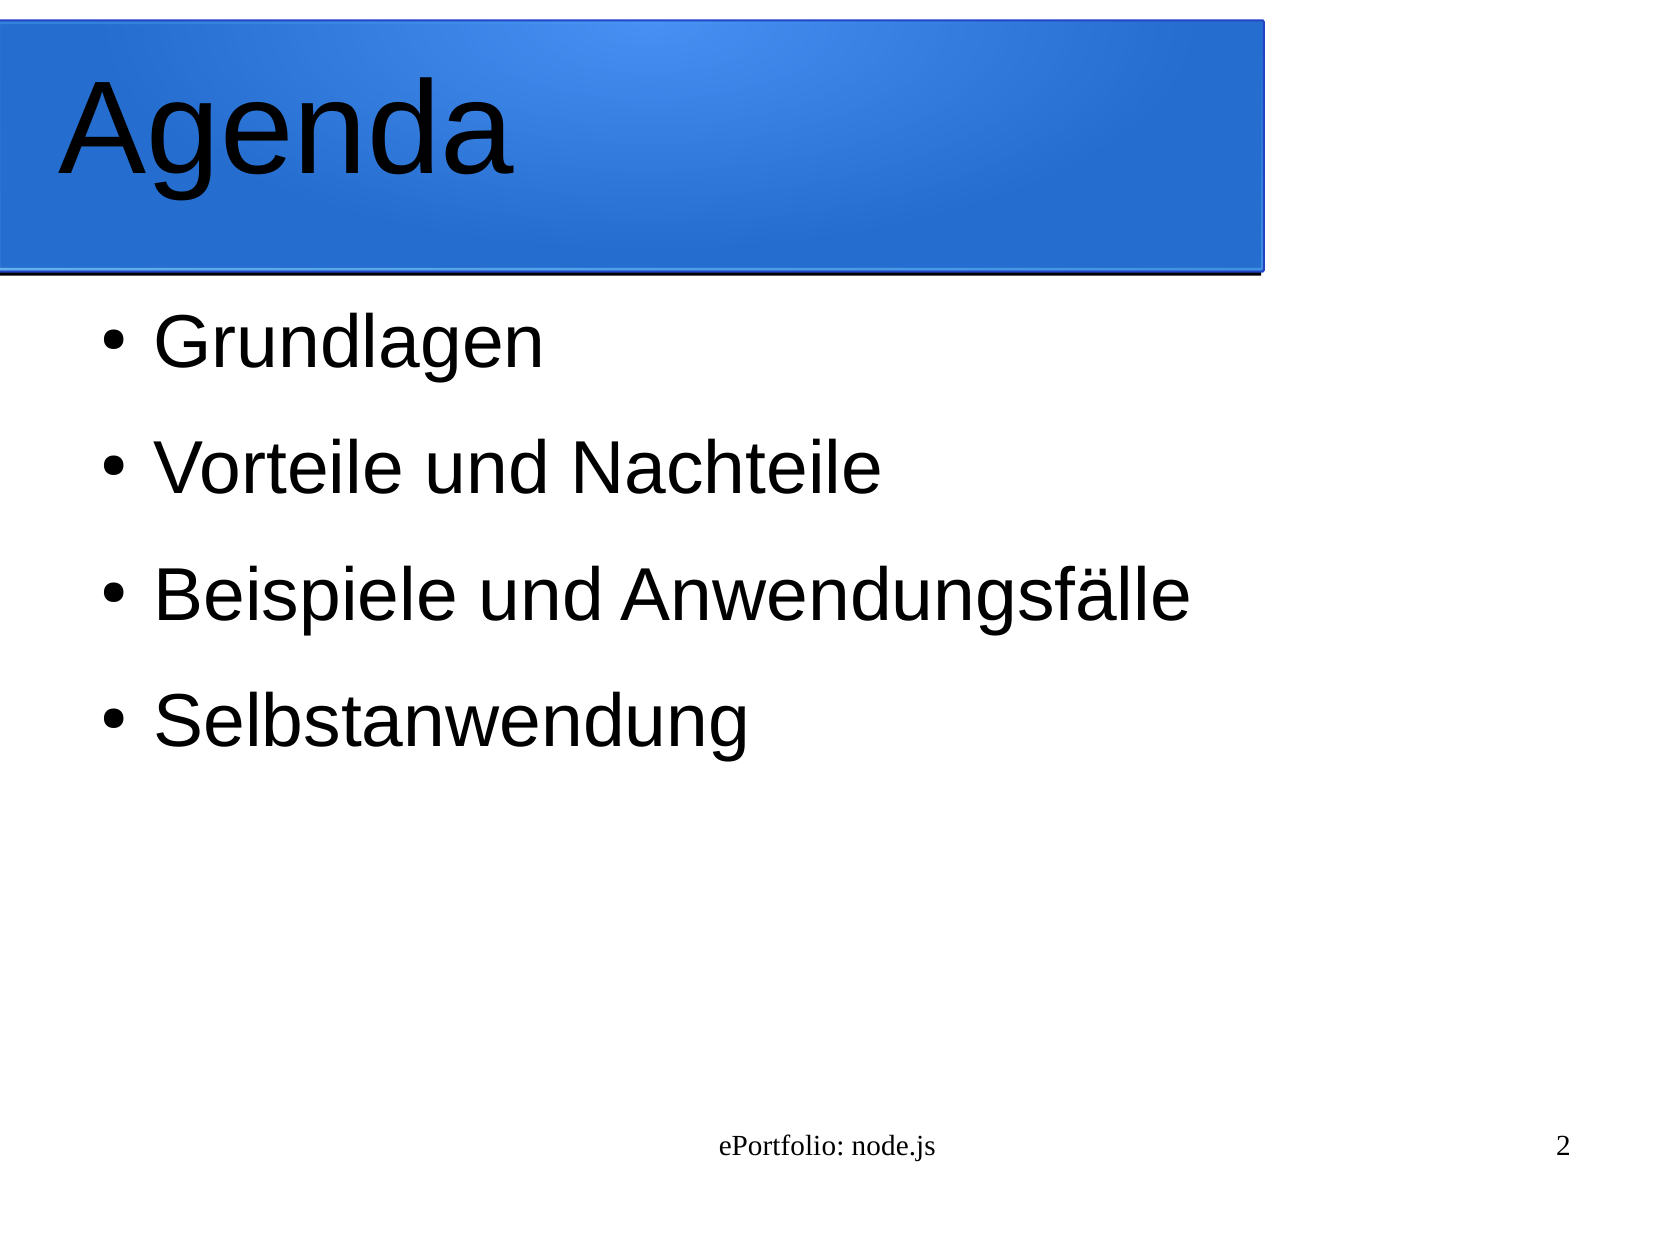

# Agenda
Grundlagen
Vorteile und Nachteile
Beispiele und Anwendungsfälle
Selbstanwendung
ePortfolio: node.js
2